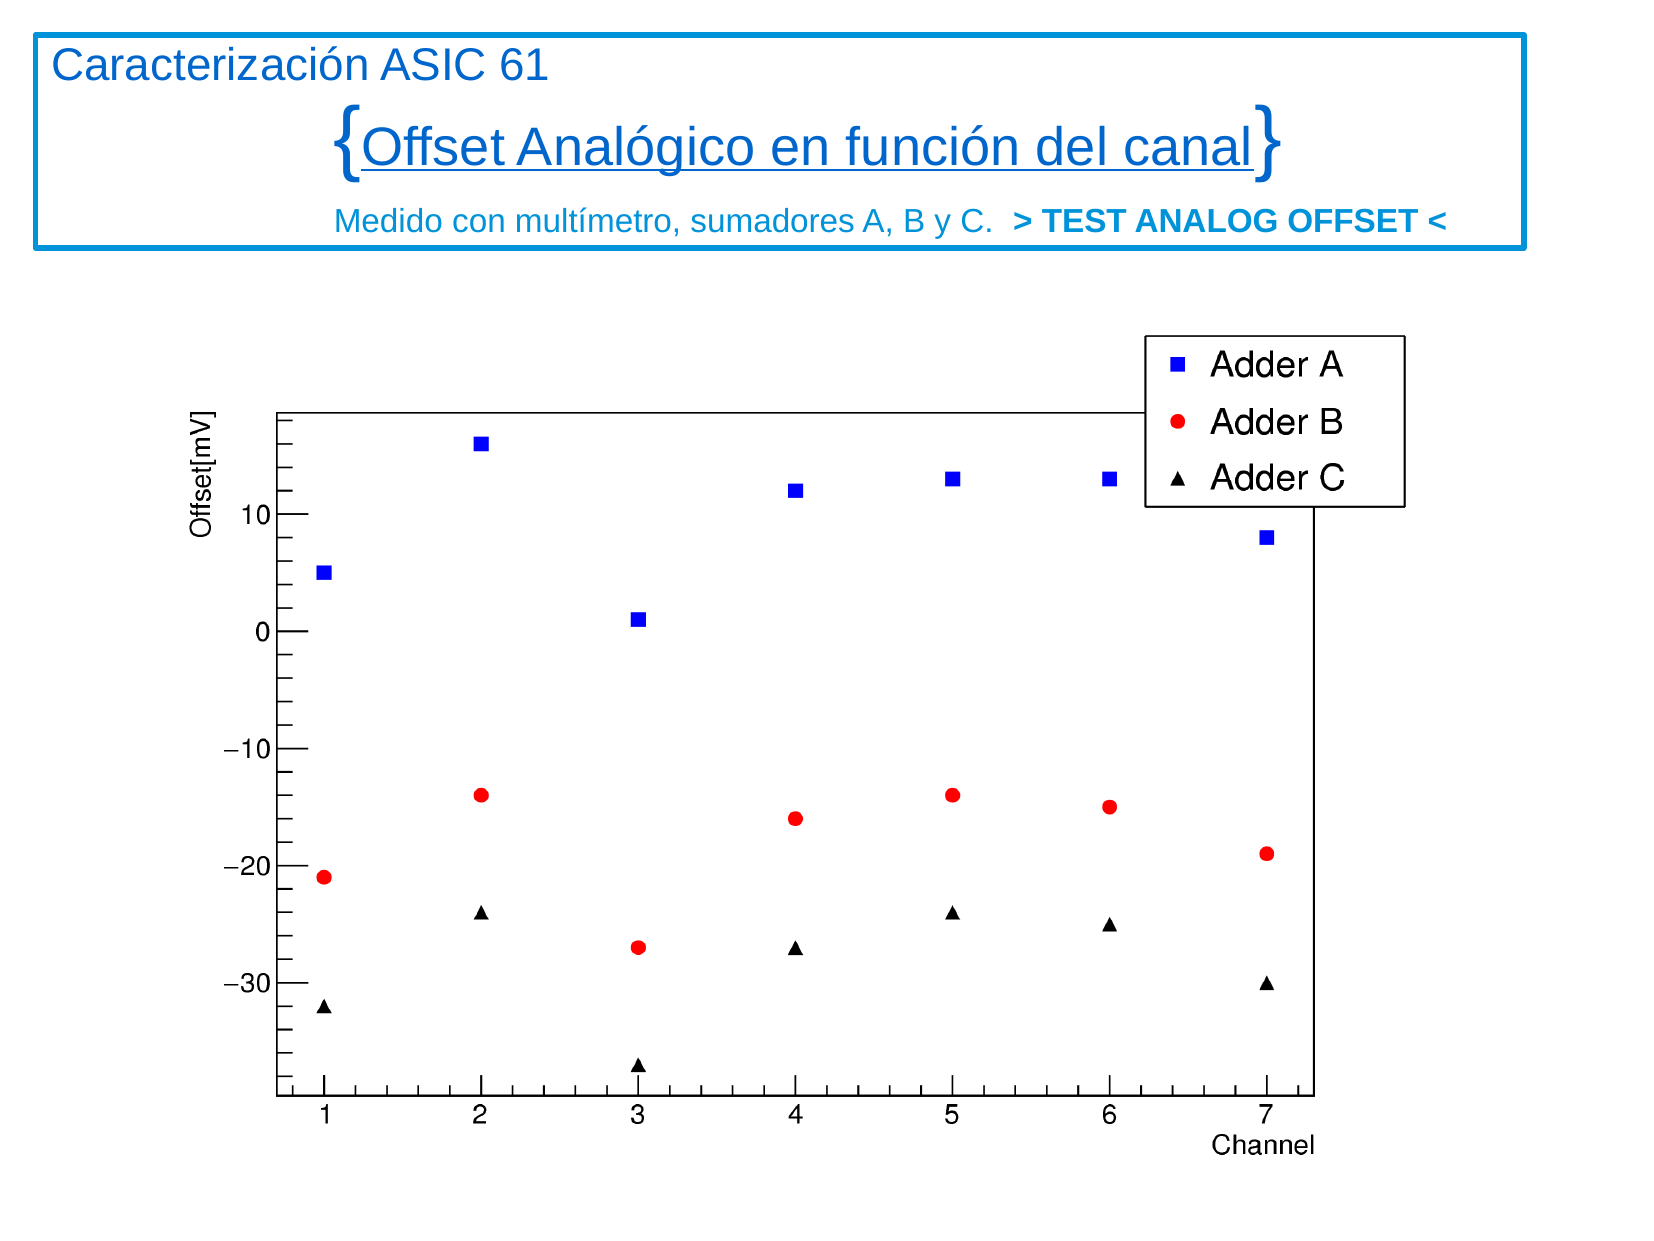

# Caracterización ASIC 61 {Offset Analógico en función del canal} Medido con multímetro, sumadores A, B y C. > TEST ANALOG OFFSET <